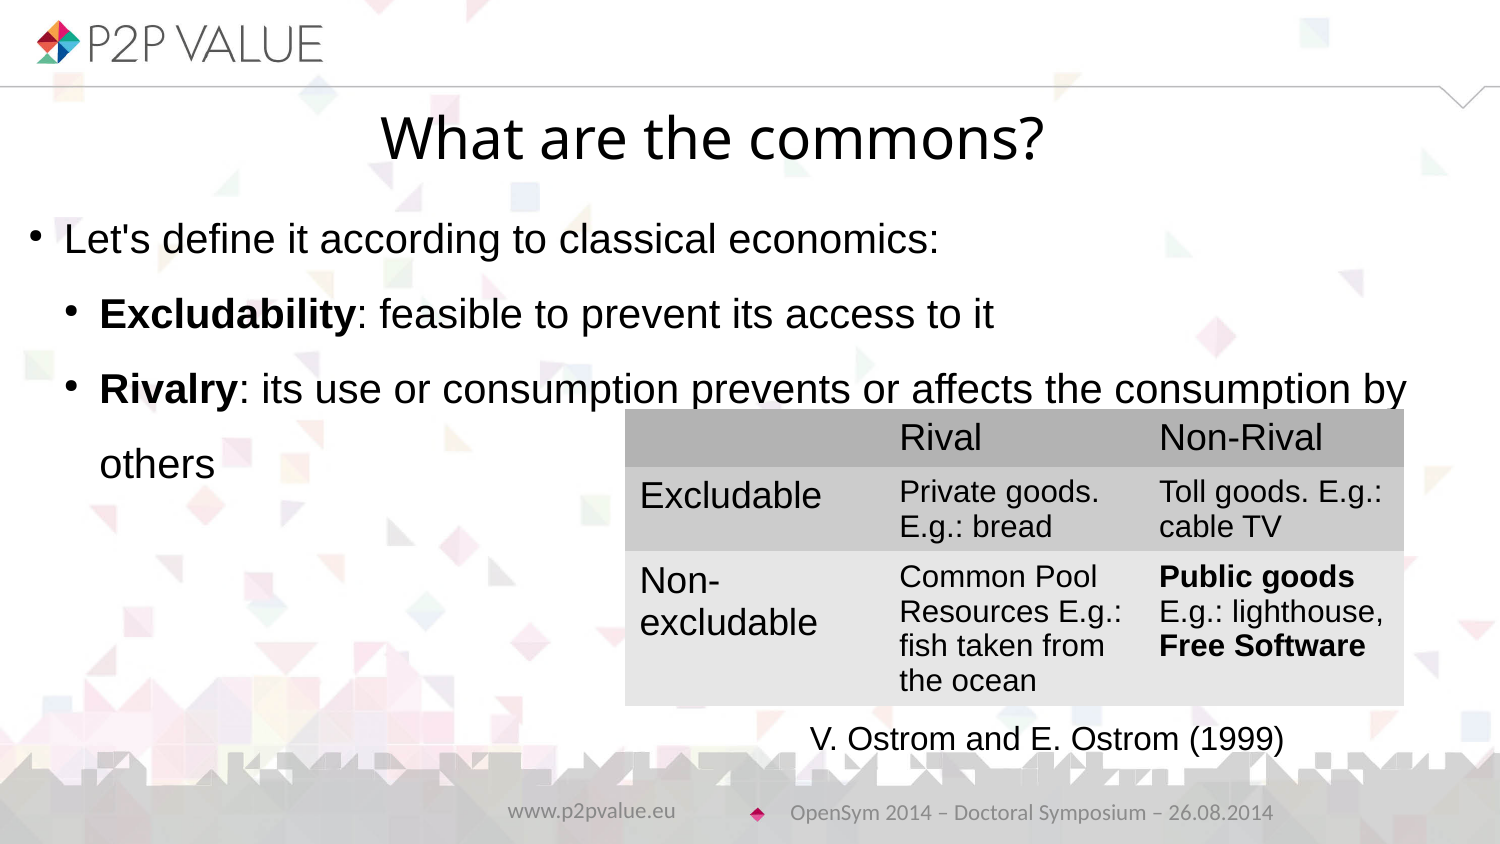

# What are the commons?
Let's define it according to classical economics:
Excludability: feasible to prevent its access to it
Rivalry: its use or consumption prevents or affects the consumption by others
| | Rival | Non-Rival |
| --- | --- | --- |
| Excludable | Private goods. E.g.: bread | Toll goods. E.g.: cable TV |
| Non-excludable | Common Pool Resources E.g.: fish taken from the ocean | Public goods E.g.: lighthouse, Free Software |
V. Ostrom and E. Ostrom (1999)
OpenSym 2014 – Doctoral Symposium – 26.08.2014
www.p2pvalue.eu